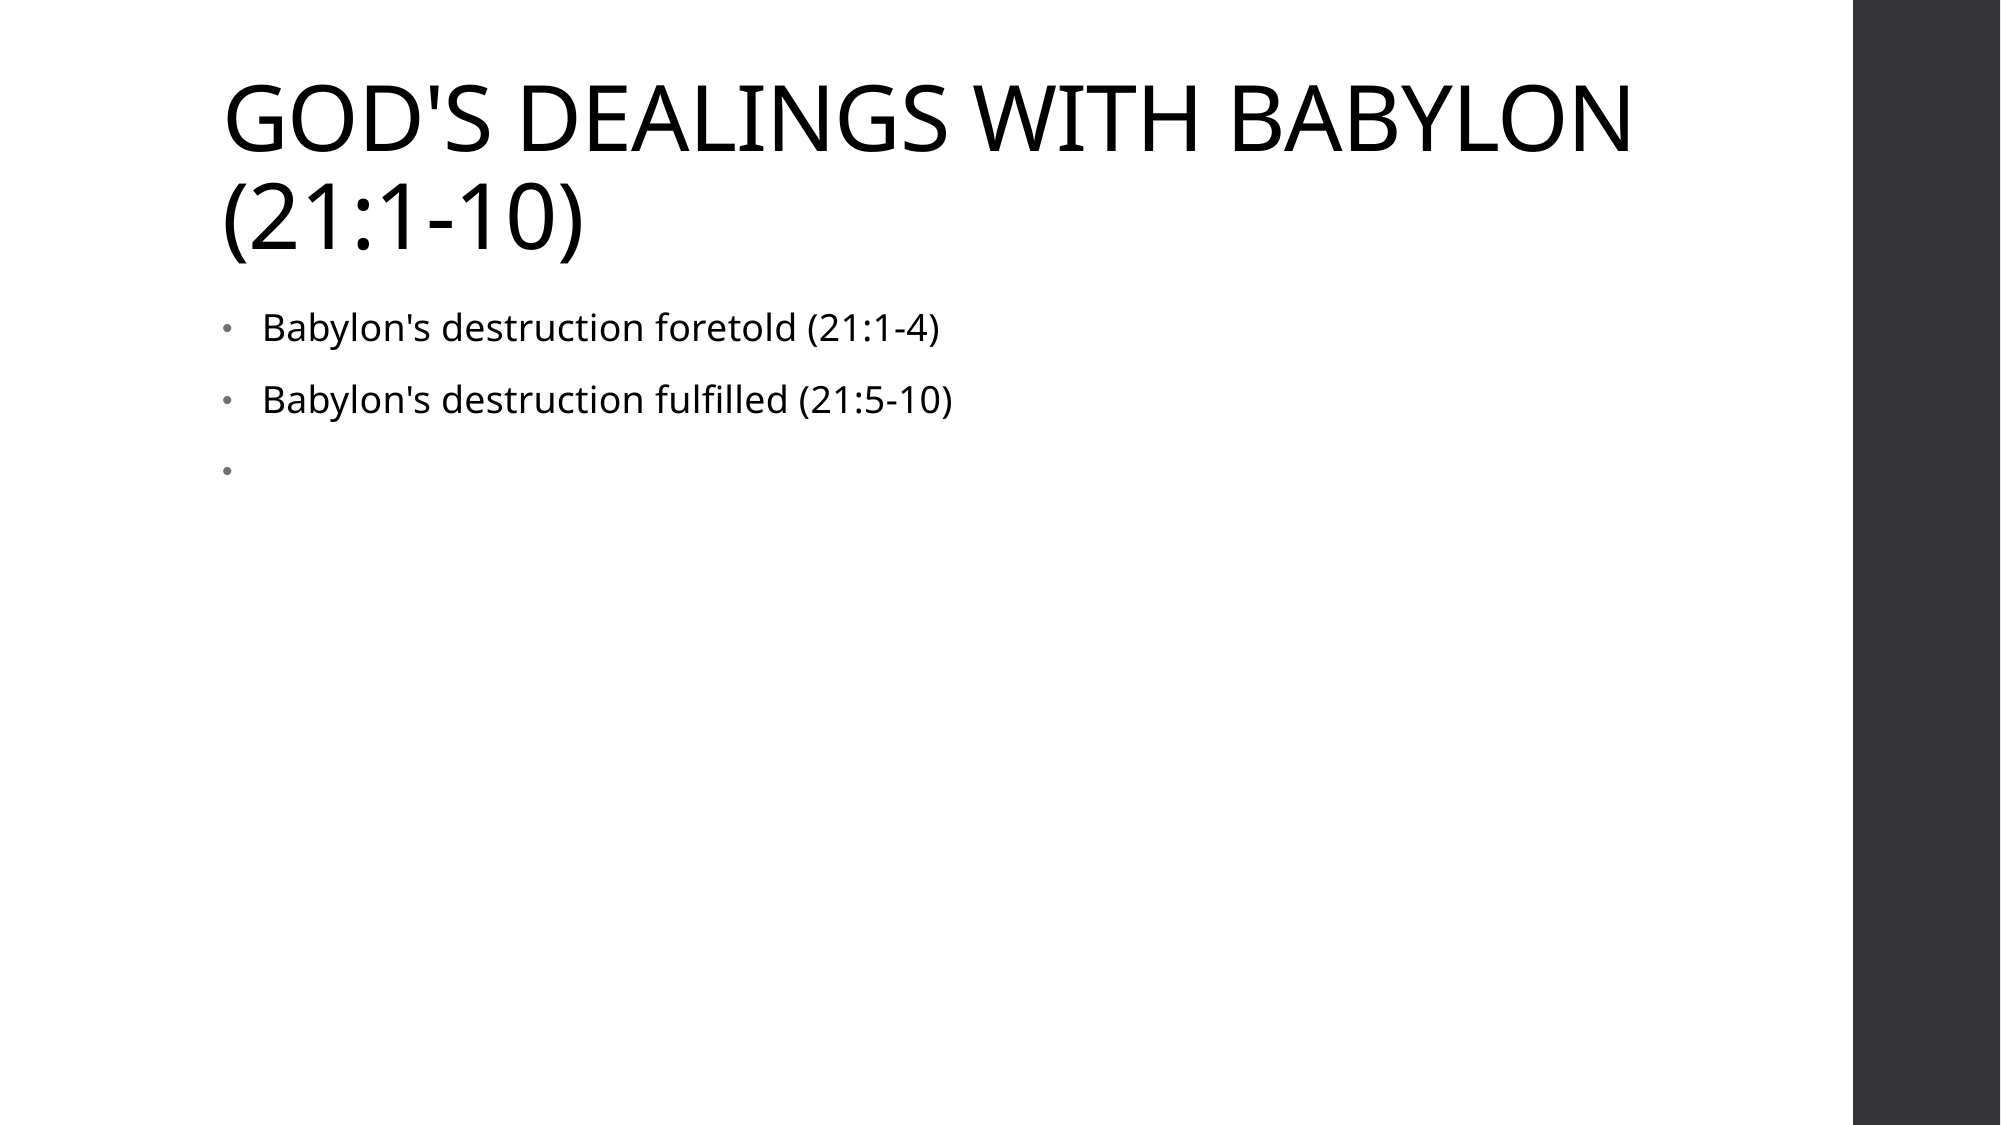

# GOD'S DEALINGS WITH BABYLON (21:1-10)
 Babylon's destruction foretold (21:1-4)
 Babylon's destruction fulfilled (21:5-10)